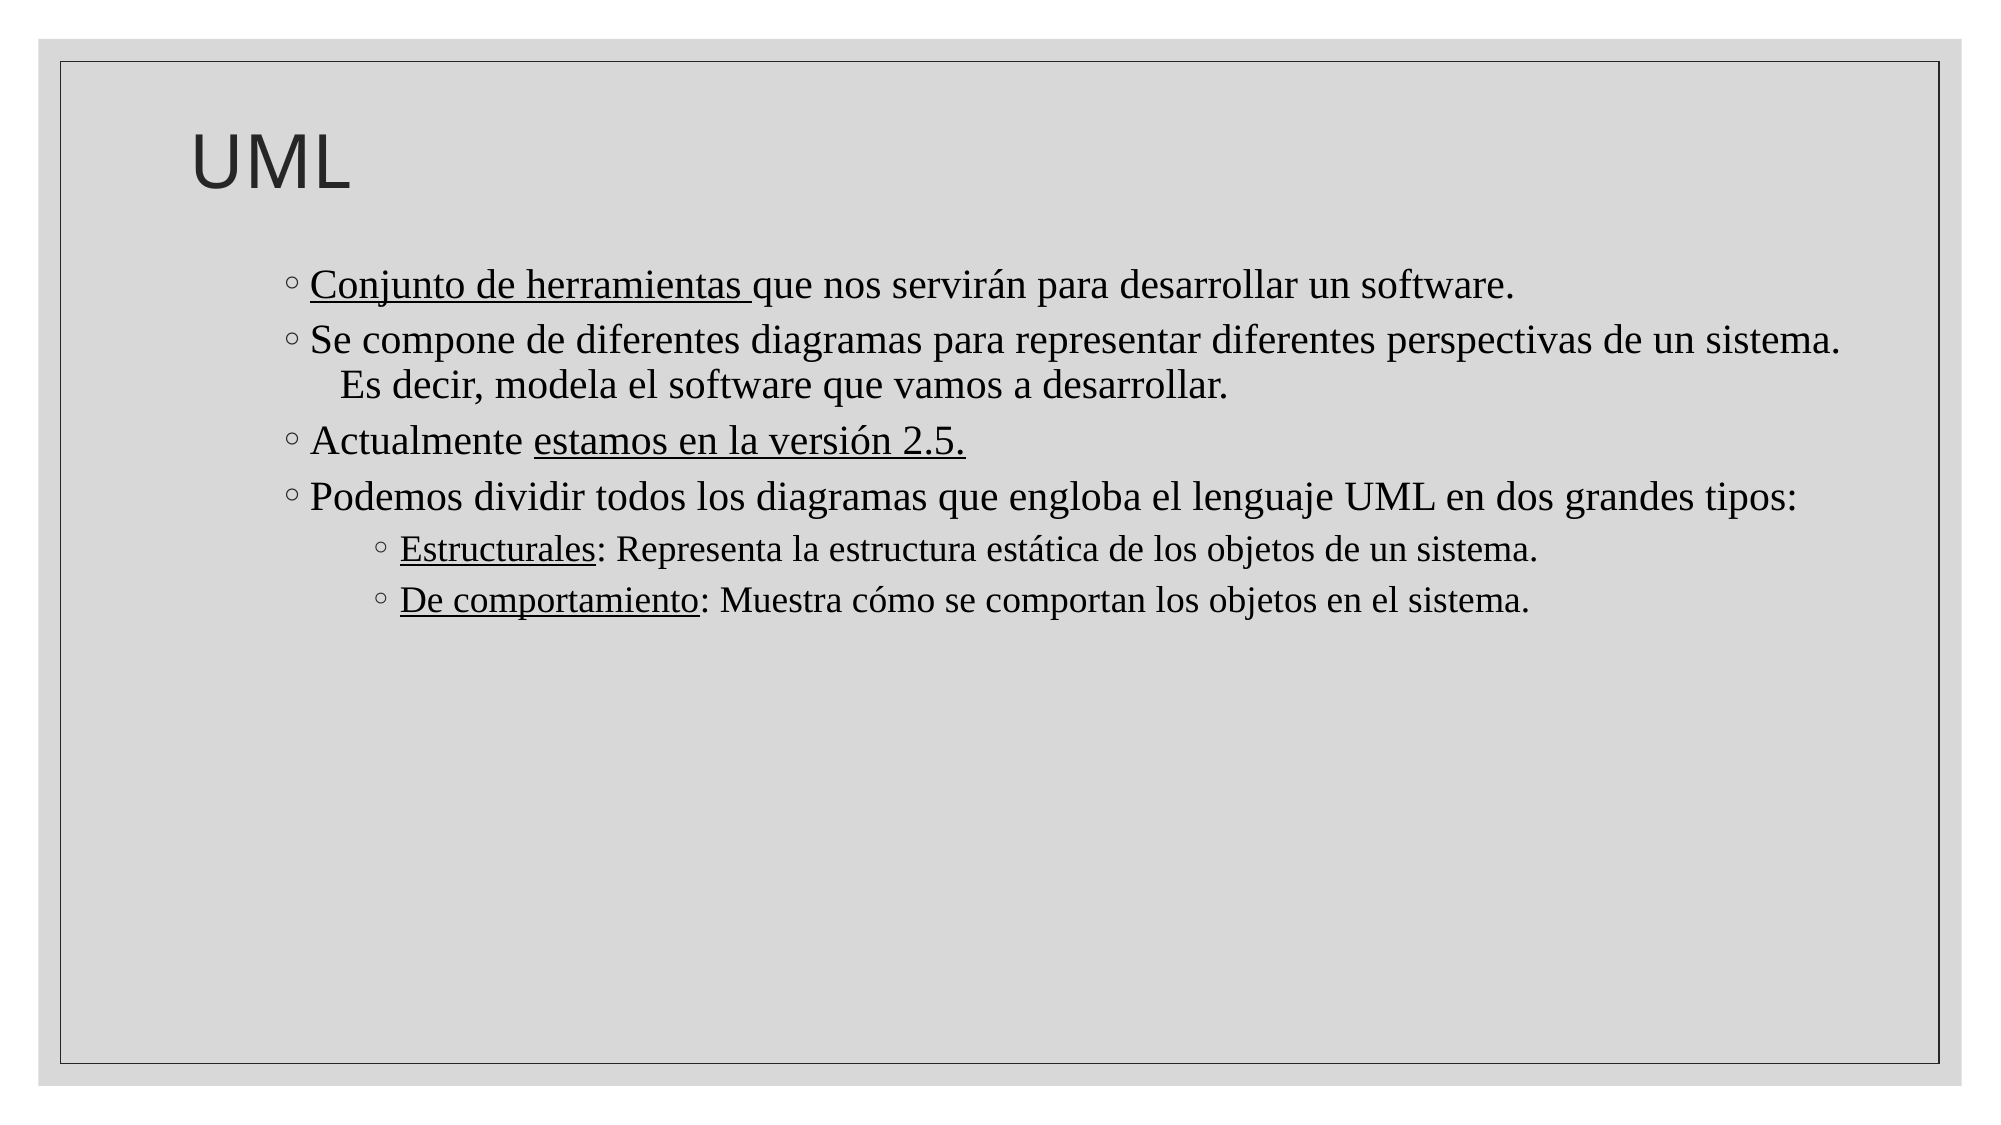

# UML
Conjunto de herramientas que nos servirán para desarrollar un software.
Se compone de diferentes diagramas para representar diferentes perspectivas de un sistema. Es decir, modela el software que vamos a desarrollar.
Actualmente estamos en la versión 2.5.
Podemos dividir todos los diagramas que engloba el lenguaje UML en dos grandes tipos:
Estructurales: Representa la estructura estática de los objetos de un sistema.
De comportamiento: Muestra cómo se comportan los objetos en el sistema.